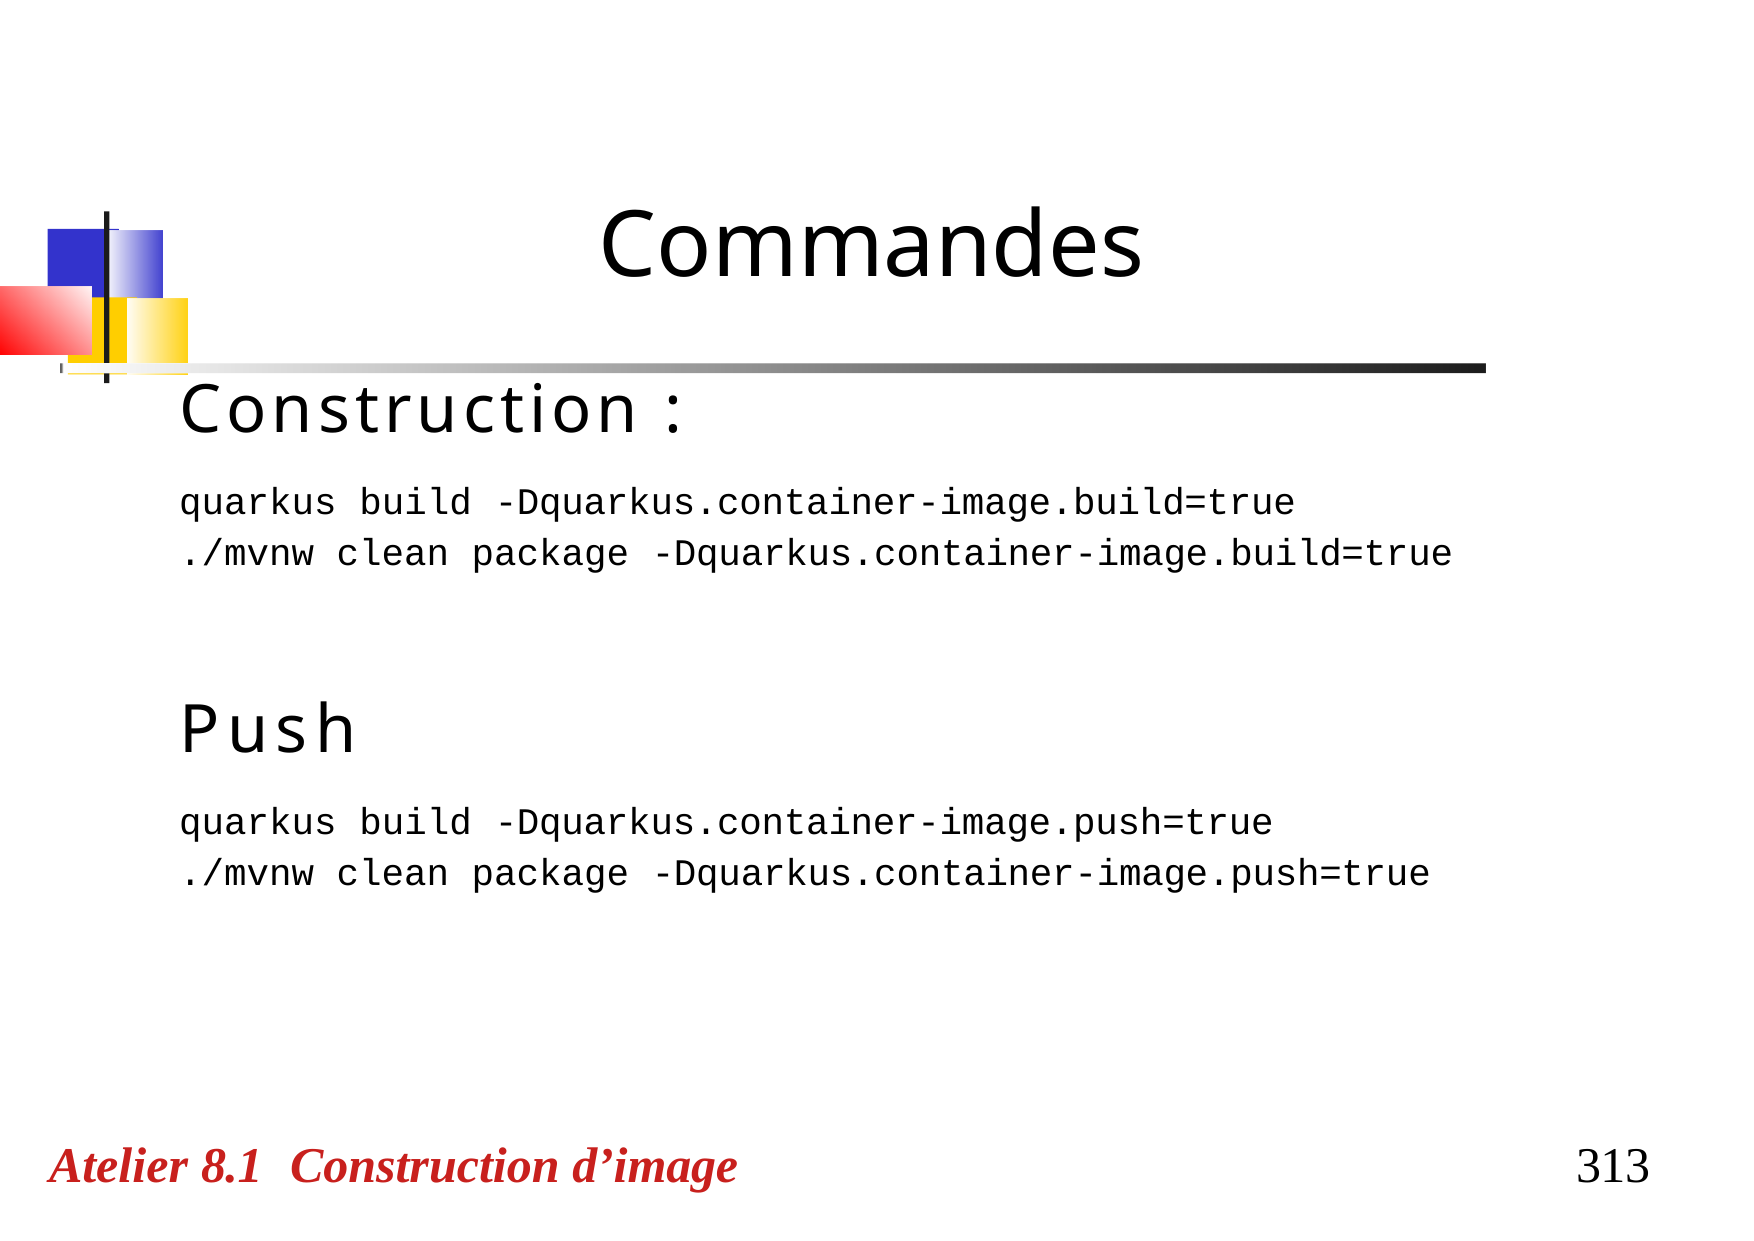

# Commandes
Construction :
quarkus build -Dquarkus.container-image.build=true
./mvnw clean package -Dquarkus.container-image.build=true
Push
quarkus build -Dquarkus.container-image.push=true
./mvnw clean package -Dquarkus.container-image.push=true
Atelier 8.1	Construction d’image
313